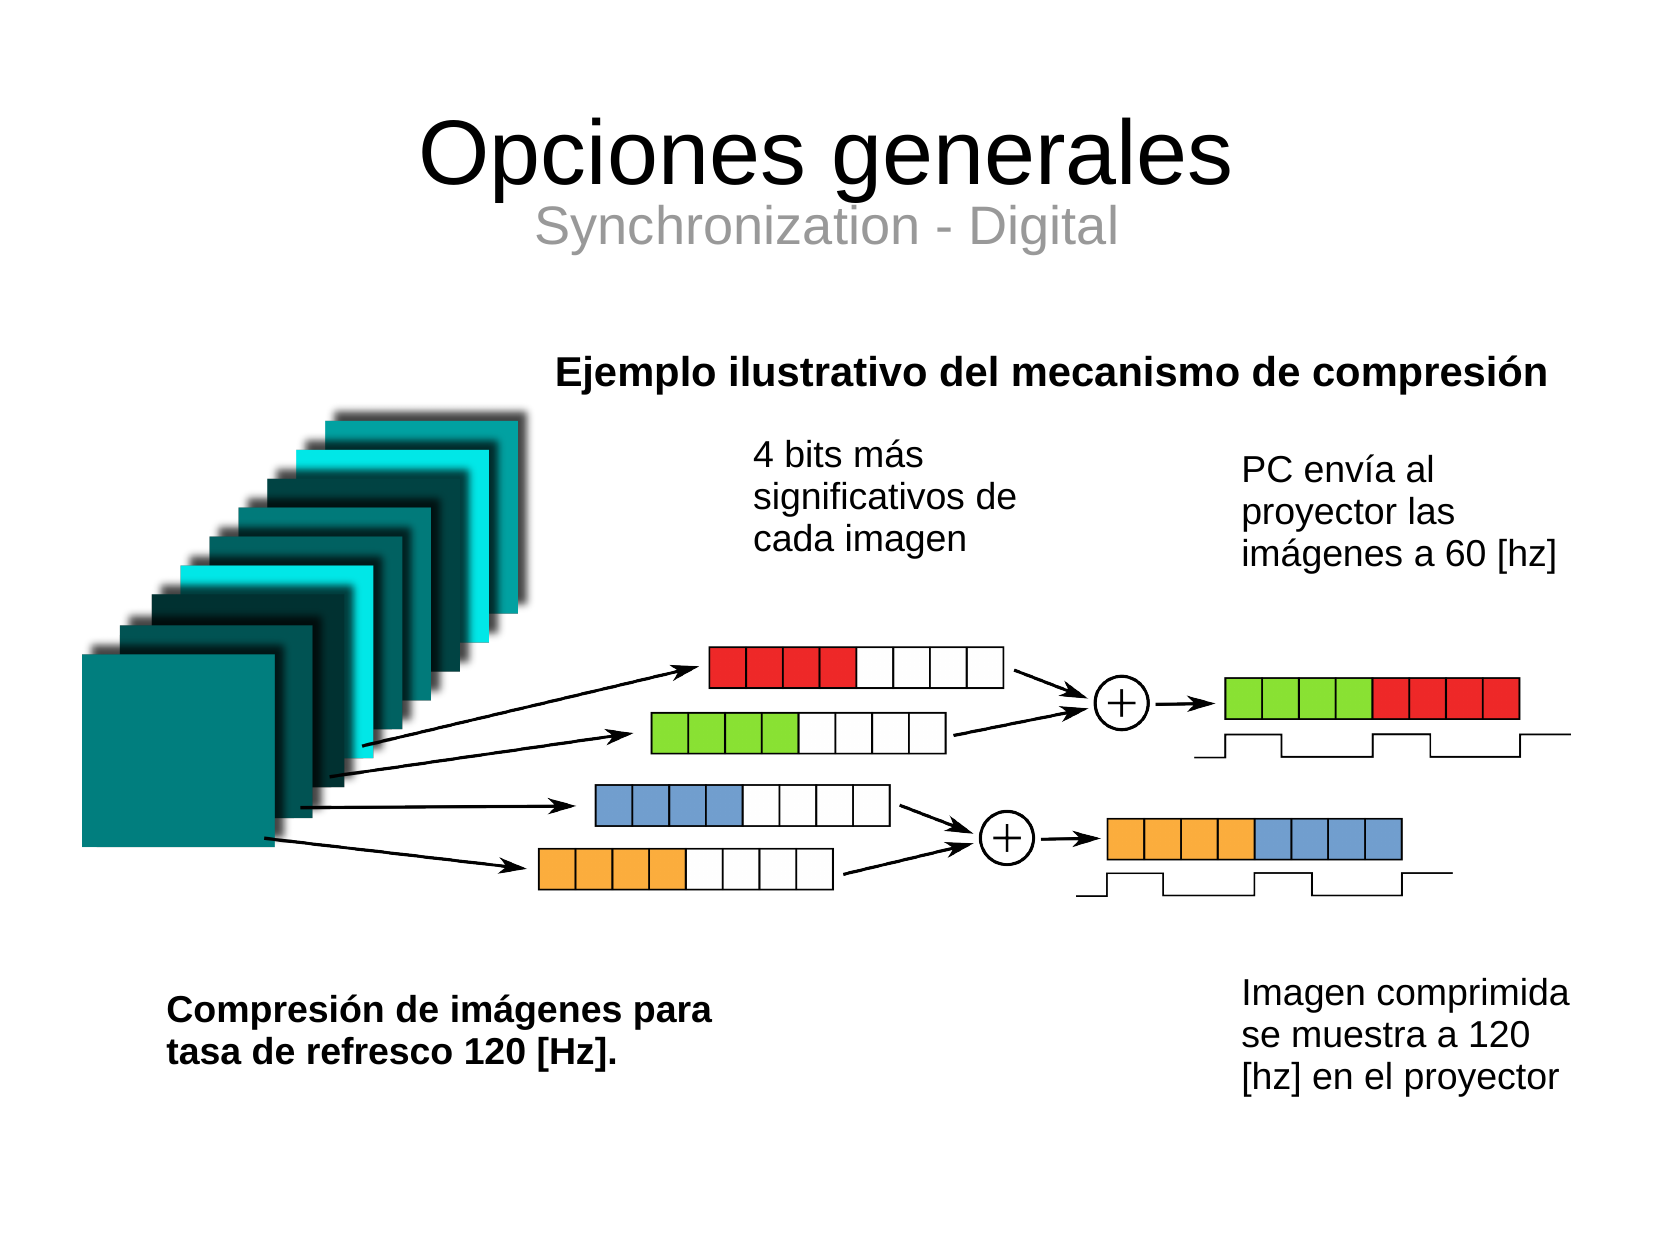

# Opciones generales
Synchronization - Digital
Ejemplo ilustrativo del mecanismo de compresión
4 bits más significativos de cada imagen
PC envía al proyector las imágenes a 60 [hz]
Imagen comprimida se muestra a 120 [hz] en el proyector
Compresión de imágenes para
tasa de refresco 120 [Hz].